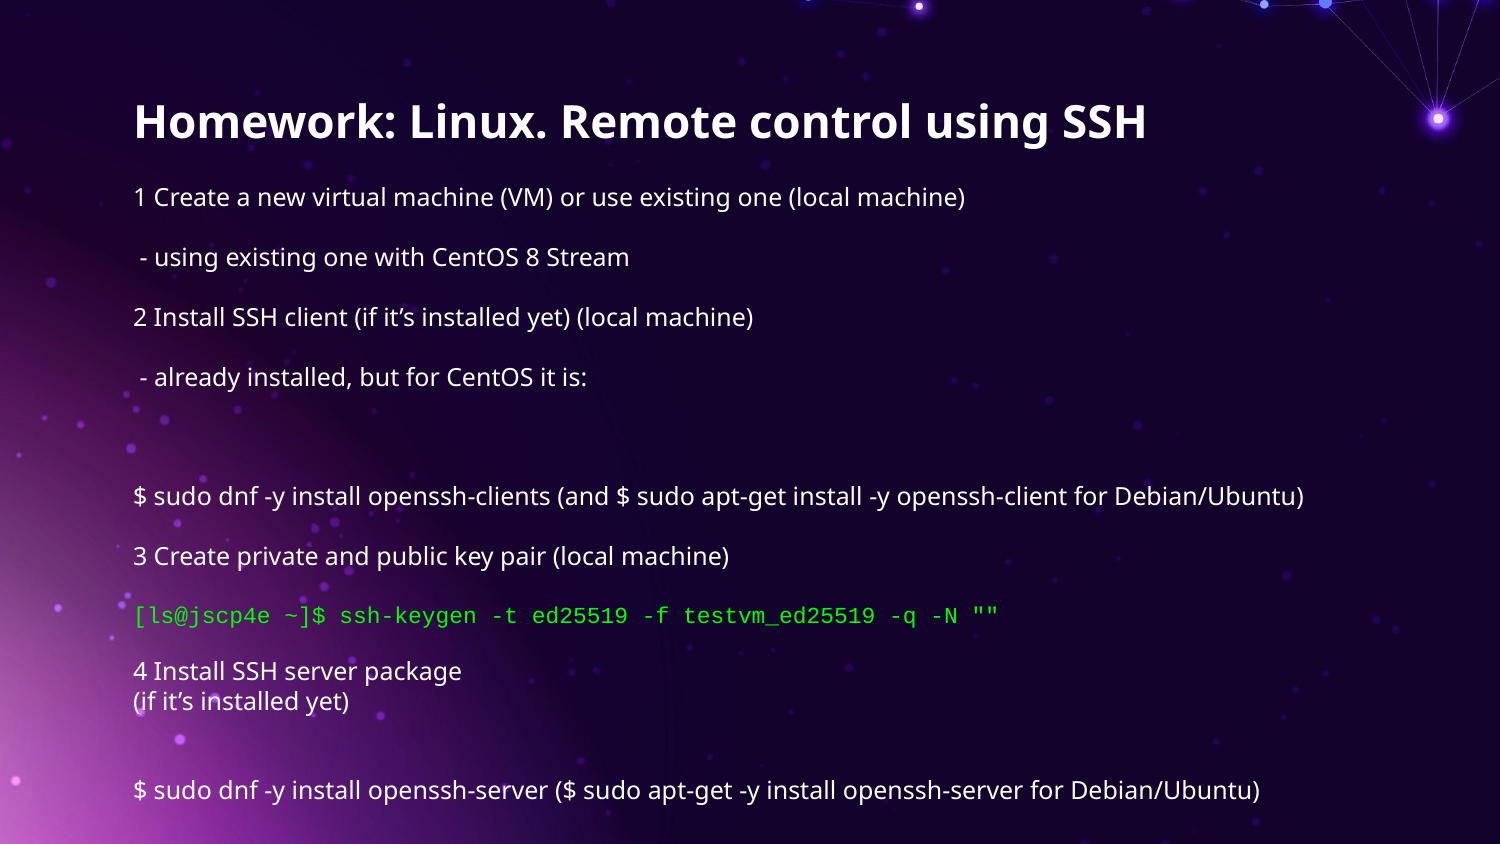

# Homework: Linux. Remote control using SSH
1 Create a new virtual machine (VM) or use existing one (local machine)
 - using existing one with CentOS 8 Stream
2 Install SSH client (if it’s installed yet) (local machine)
 - already installed, but for CentOS it is:
$ sudo dnf -y install openssh-clients (and $ sudo apt-get install -y openssh-client for Debian/Ubuntu)
3 Create private and public key pair (local machine)
[ls@jscp4e ~]$ ssh-keygen -t ed25519 -f testvm_ed25519 -q -N ""
4 Install SSH server package
(if it’s installed yet)
$ sudo dnf -y install openssh-server ($ sudo apt-get -y install openssh-server for Debian/Ubuntu)